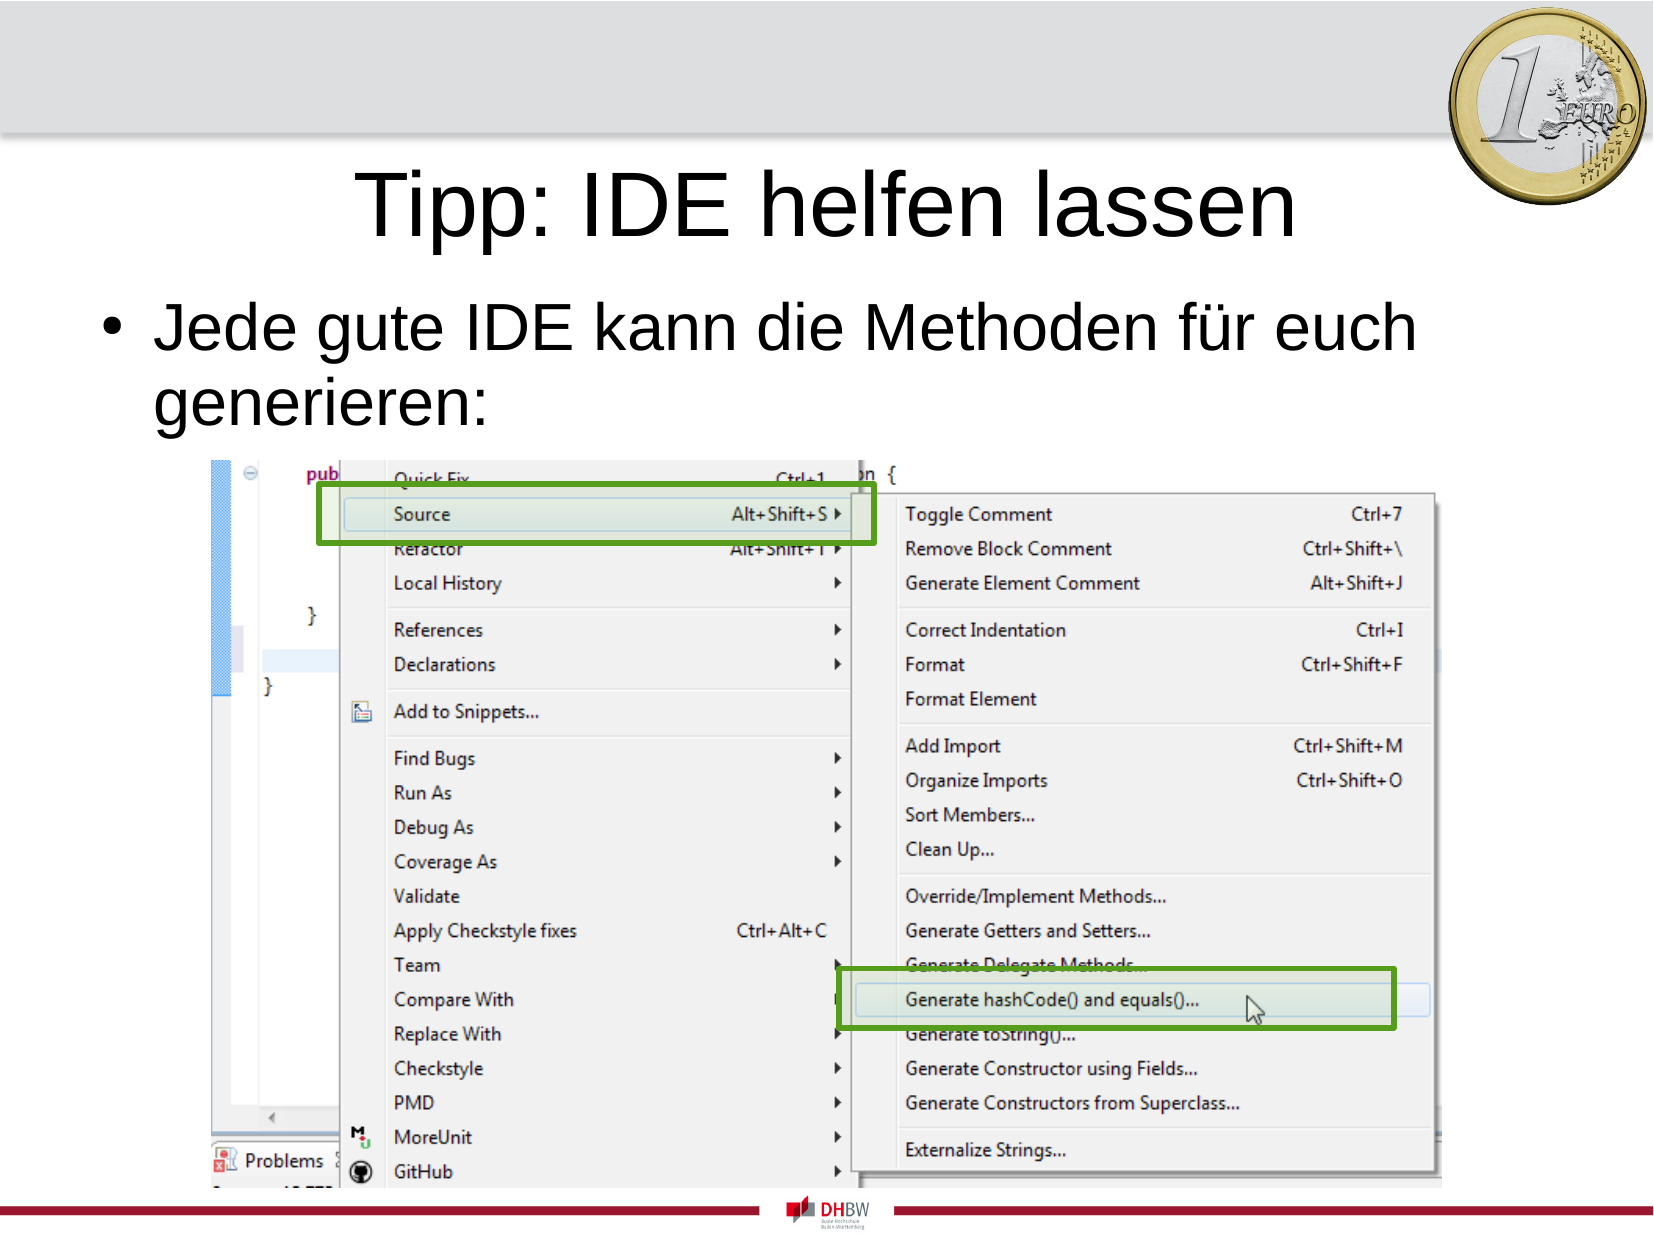

# Tipp: IDE helfen lassen
Jede gute IDE kann die Methoden für euch generieren: